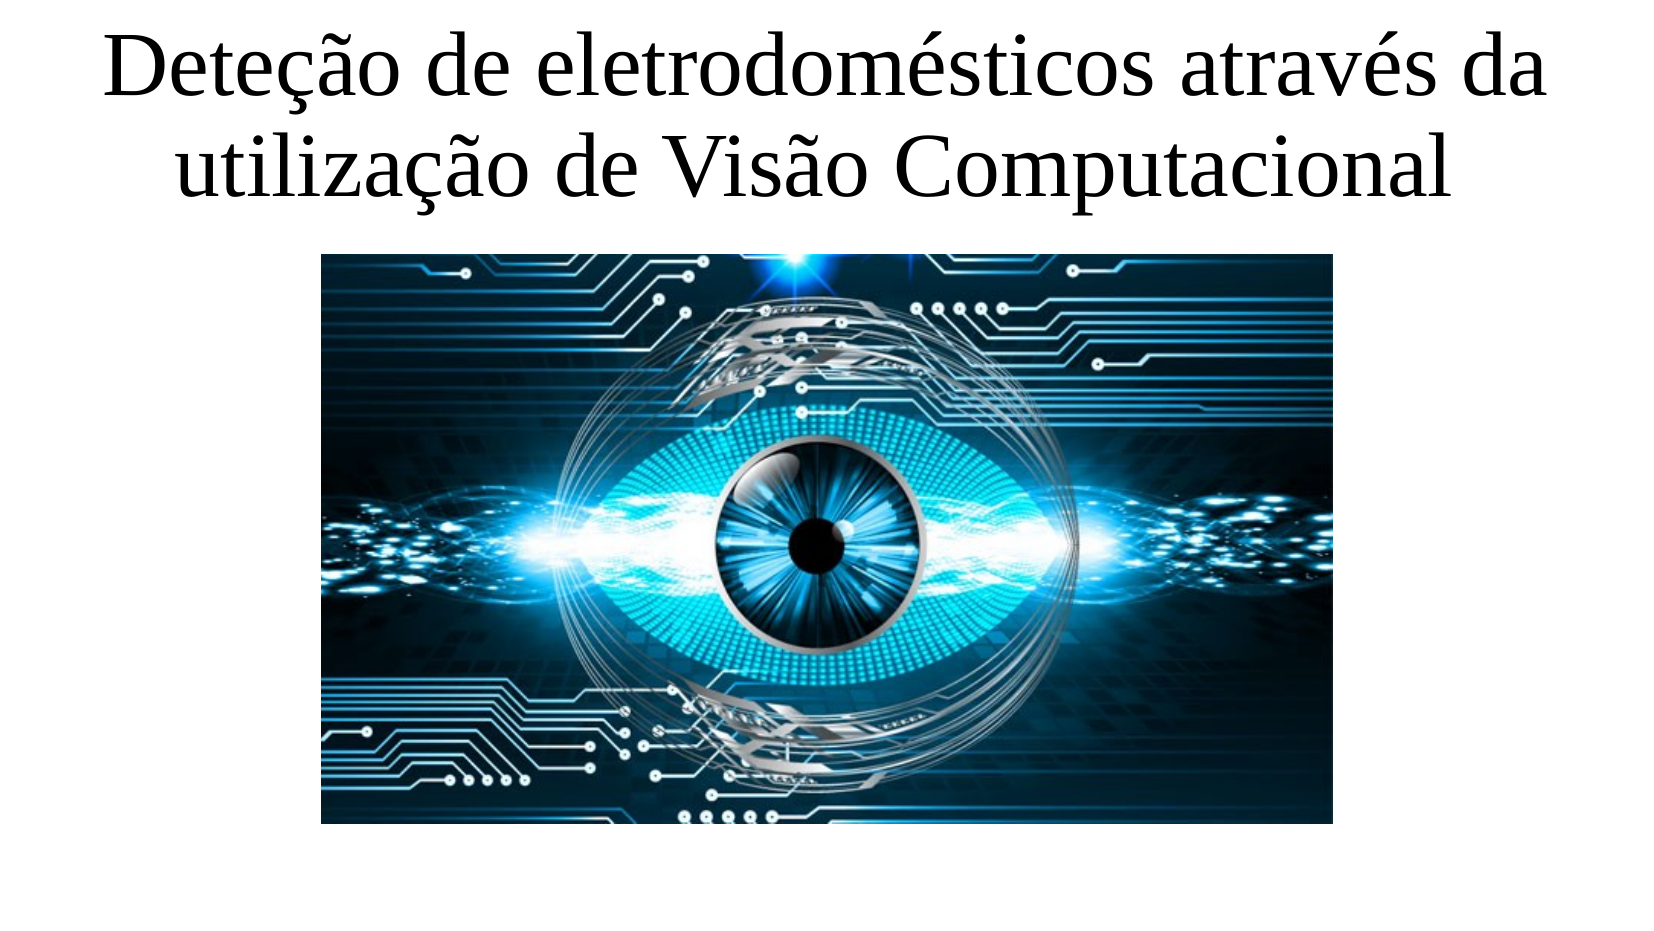

# Deteção de eletrodomésticos através da utilização de Visão Computacional